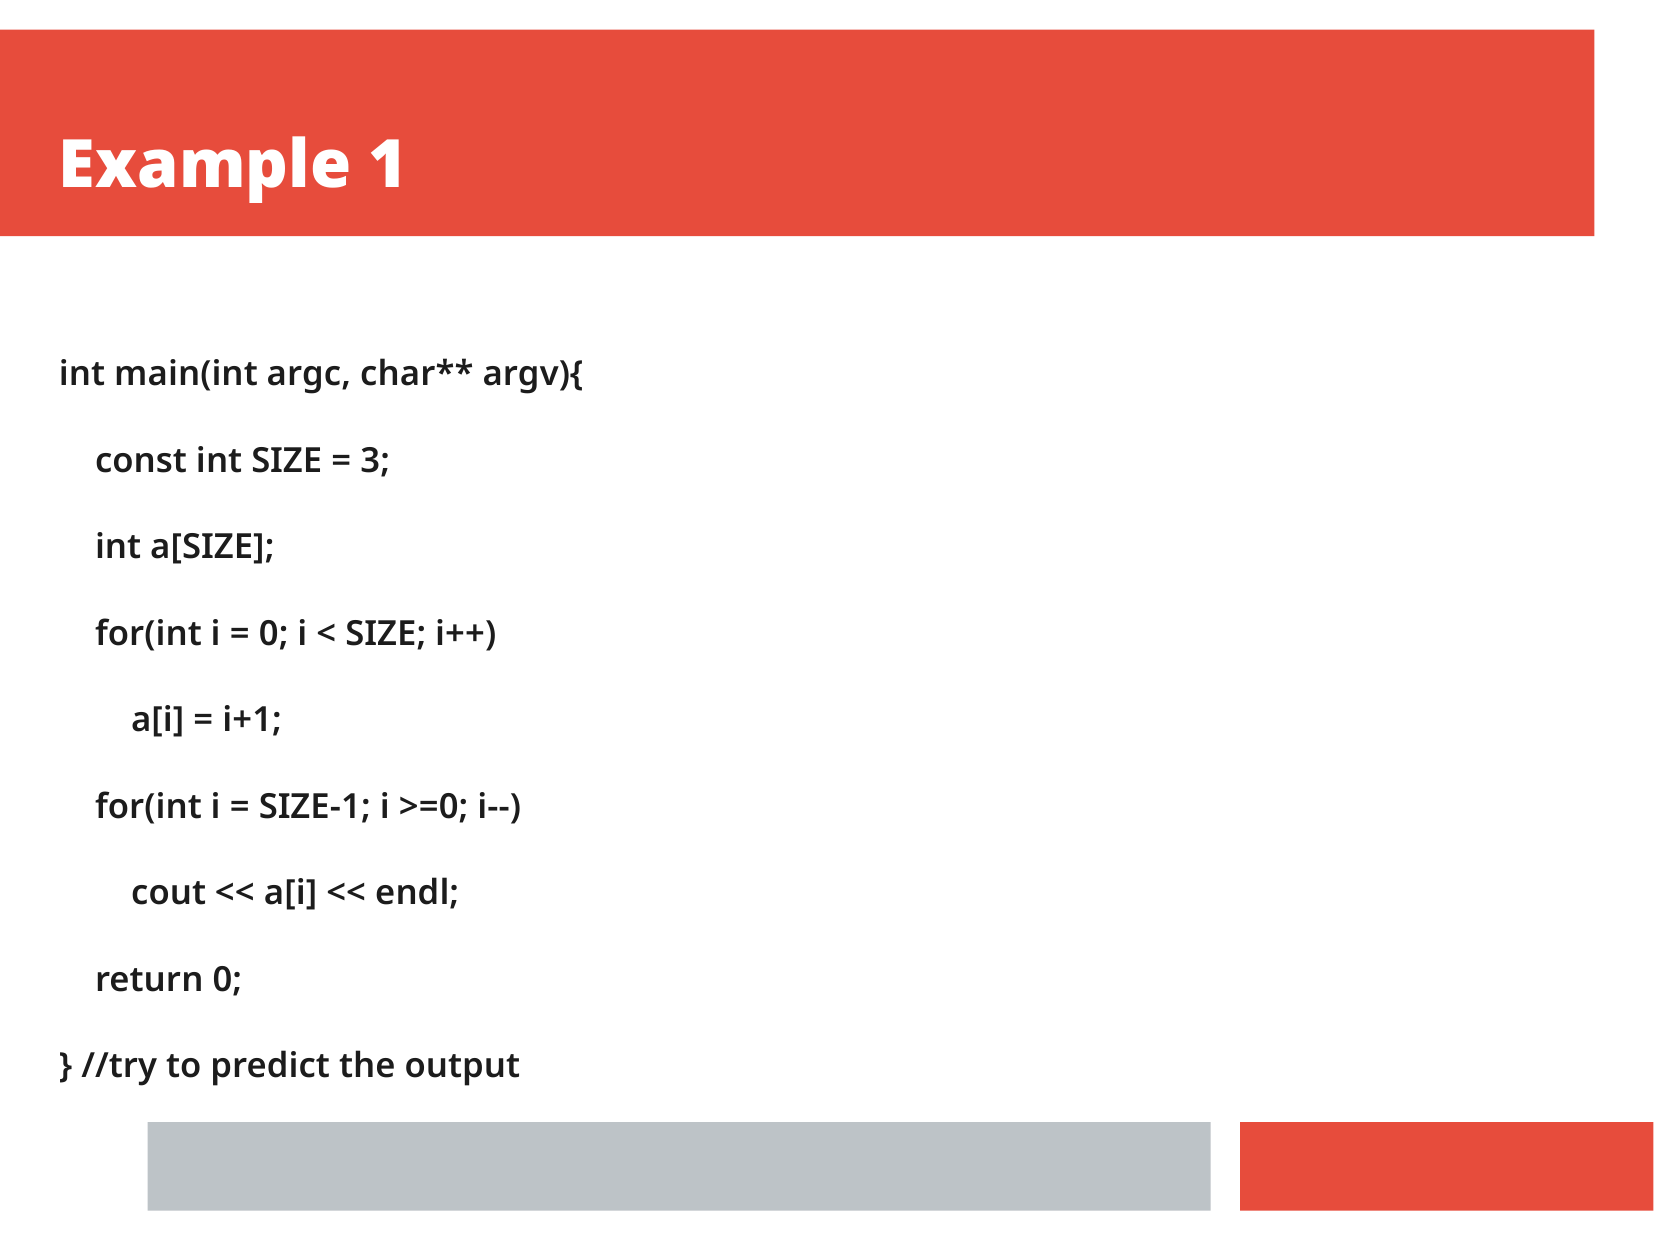

# Example 1
int main(int argc, char** argv){
 const int SIZE = 3;
 int a[SIZE];
 for(int i = 0; i < SIZE; i++)
 a[i] = i+1;
 for(int i = SIZE-1; i >=0; i--)
 cout << a[i] << endl;
 return 0;
} //try to predict the output